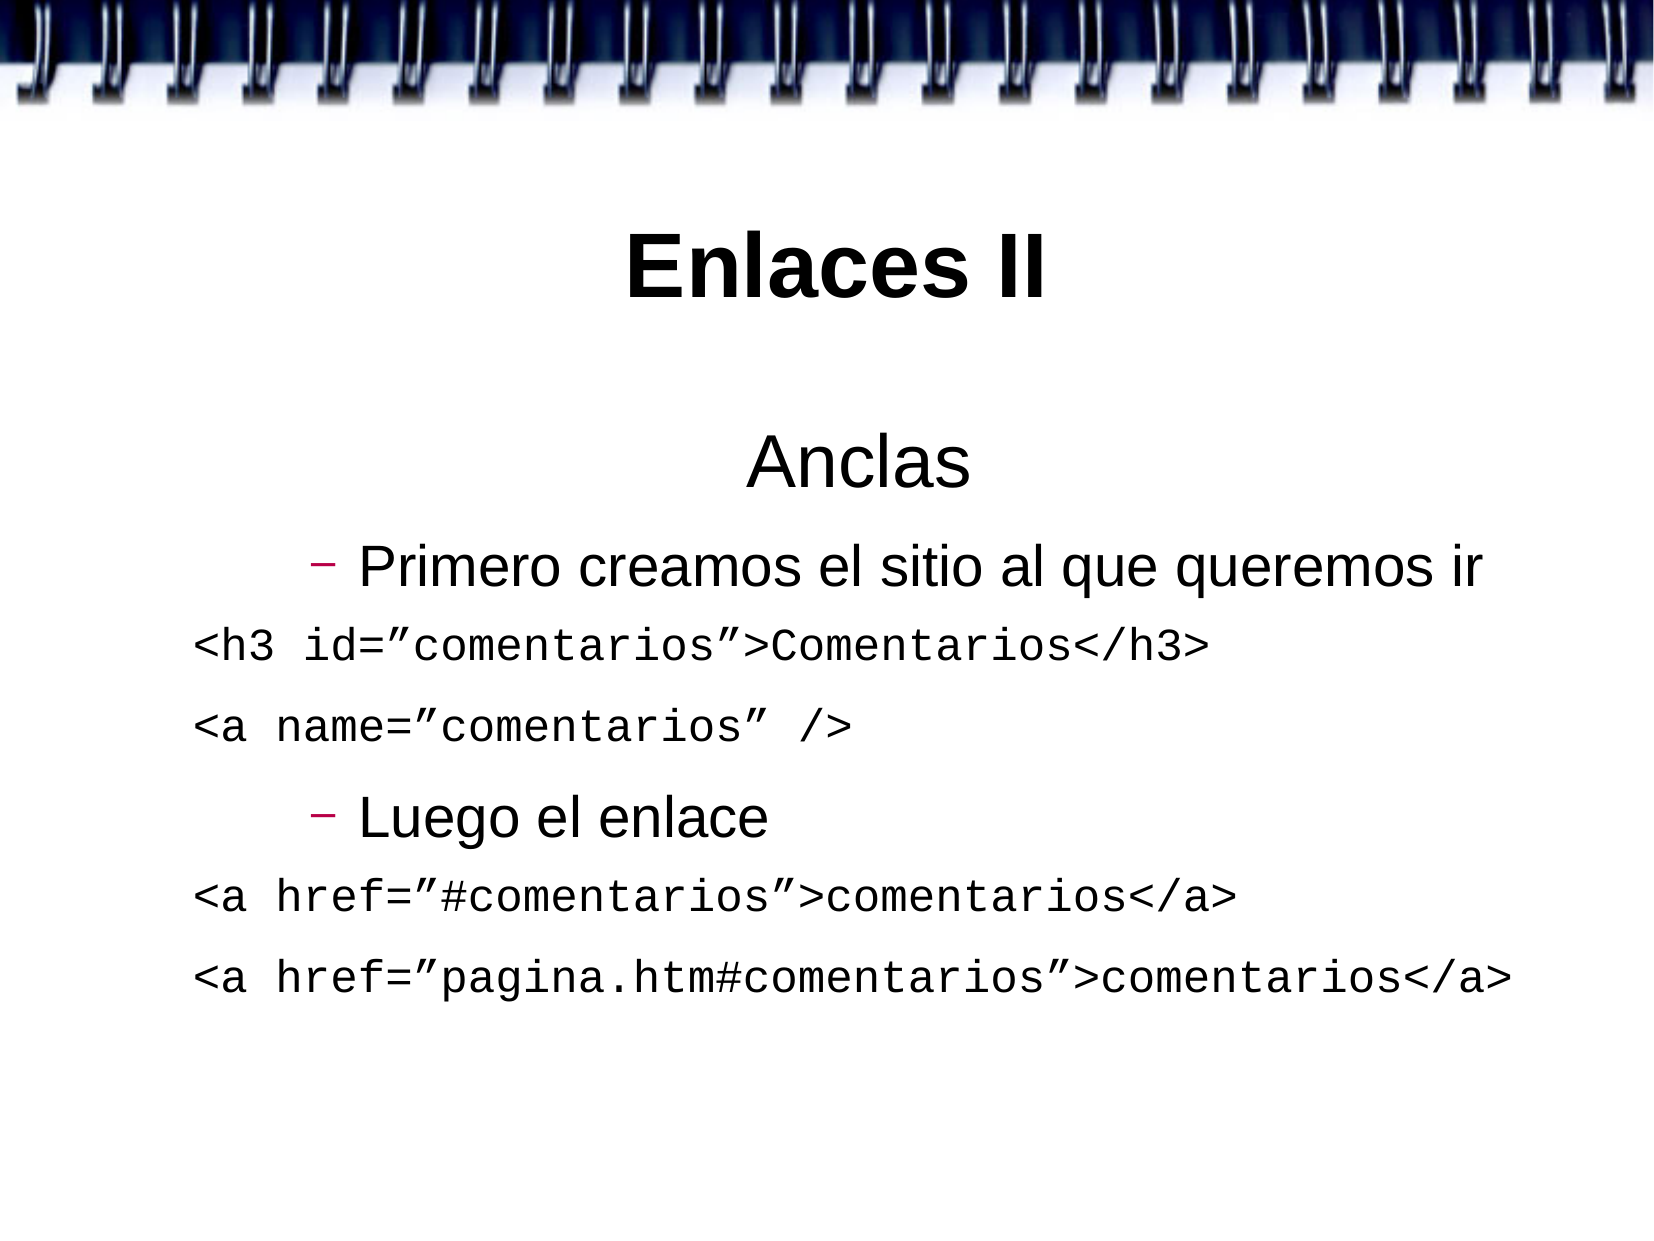

# Enlaces II
Anclas
Primero creamos el sitio al que queremos ir
<h3 id=”comentarios”>Comentarios</h3>
<a name=”comentarios” />
Luego el enlace
<a href=”#comentarios”>comentarios</a>
<a href=”pagina.htm#comentarios”>comentarios</a>